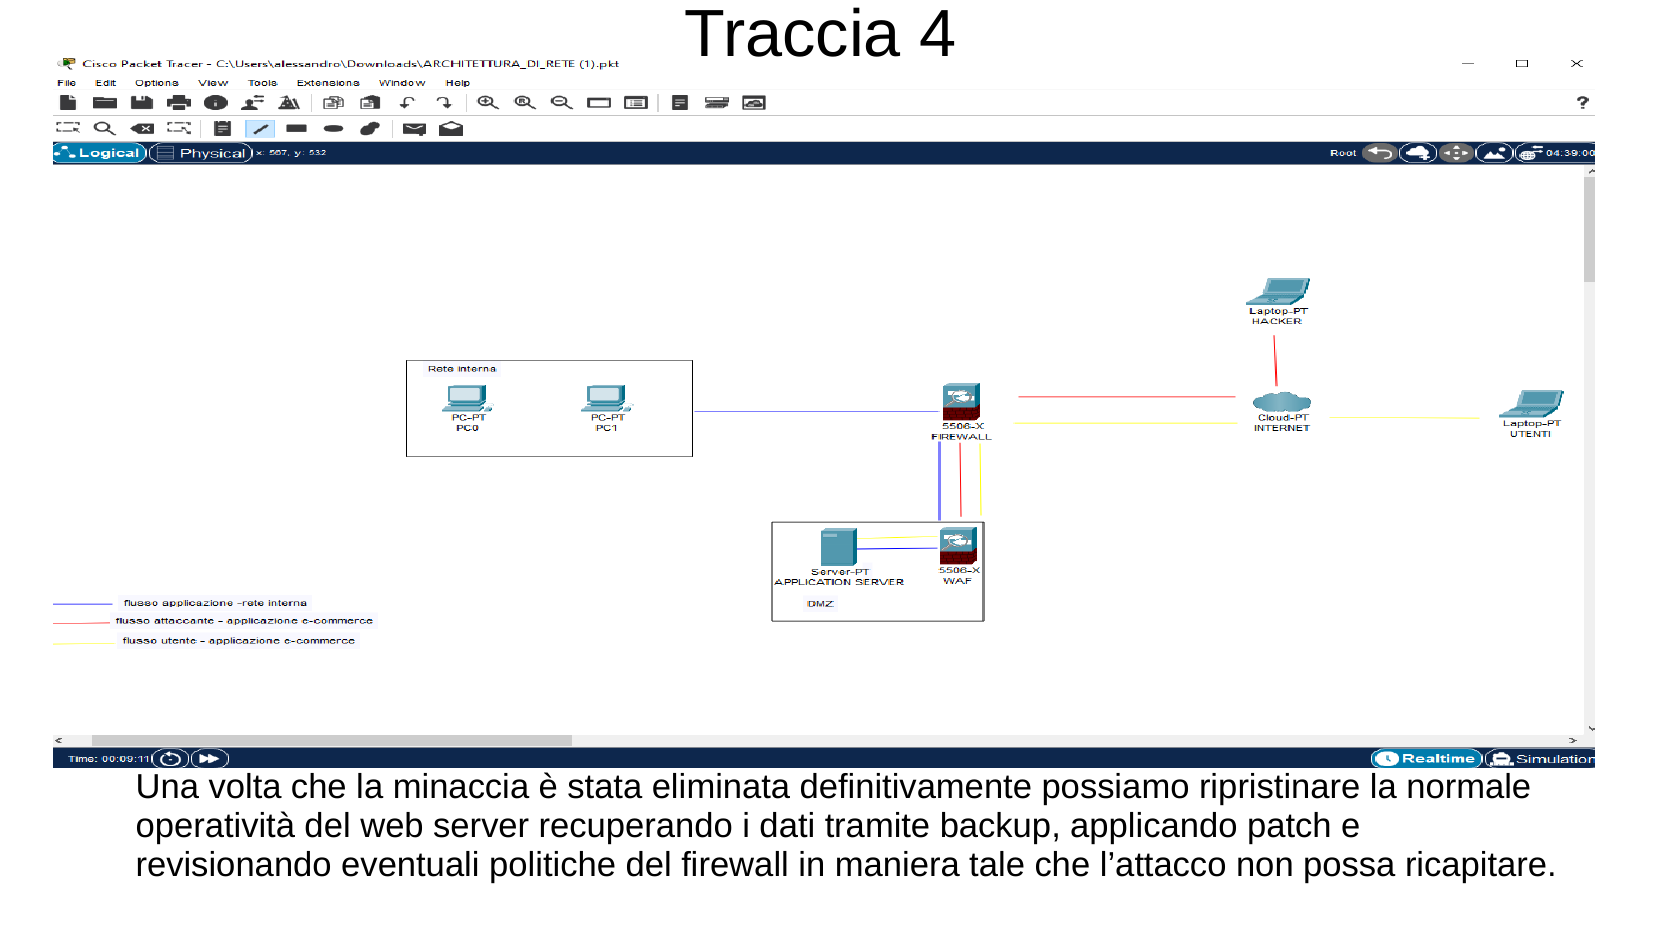

# Traccia 4
Una volta che la minaccia è stata eliminata definitivamente possiamo ripristinare la normale operatività del web server recuperando i dati tramite backup, applicando patch e revisionando eventuali politiche del firewall in maniera tale che l’attacco non possa ricapitare.